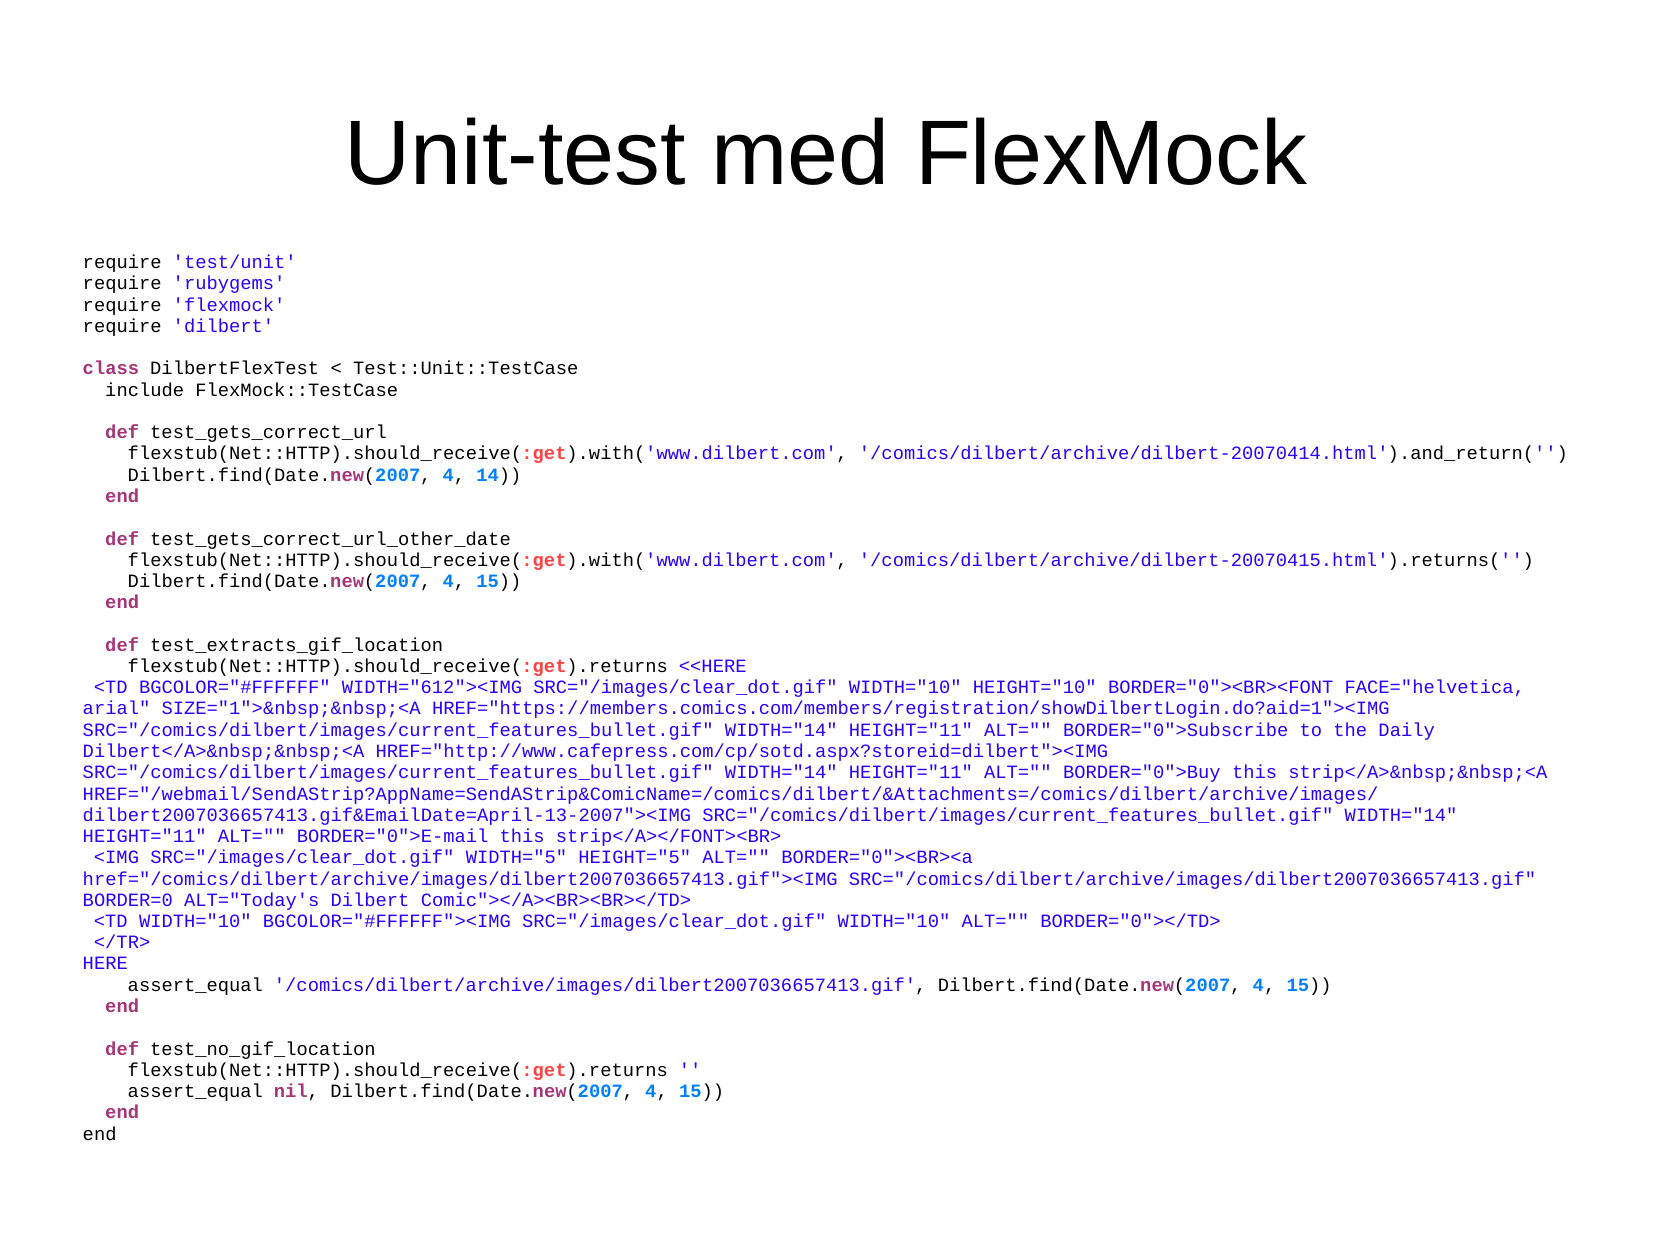

# Unit-test med FlexMock
require 'test/unit'
require 'rubygems'
require 'flexmock'
require 'dilbert'
class DilbertFlexTest < Test::Unit::TestCase
 include FlexMock::TestCase
 def test_gets_correct_url
 flexstub(Net::HTTP).should_receive(:get).with('www.dilbert.com', '/comics/dilbert/archive/dilbert-20070414.html').and_return('')
 Dilbert.find(Date.new(2007, 4, 14))
 end
 def test_gets_correct_url_other_date
 flexstub(Net::HTTP).should_receive(:get).with('www.dilbert.com', '/comics/dilbert/archive/dilbert-20070415.html').returns('')
 Dilbert.find(Date.new(2007, 4, 15))
 end
 def test_extracts_gif_location
 flexstub(Net::HTTP).should_receive(:get).returns <<HERE
 <TD BGCOLOR="#FFFFFF" WIDTH="612"><IMG SRC="/images/clear_dot.gif" WIDTH="10" HEIGHT="10" BORDER="0"><BR><FONT FACE="helvetica, arial" SIZE="1">&nbsp;&nbsp;<A HREF="https://members.comics.com/members/registration/showDilbertLogin.do?aid=1"><IMG SRC="/comics/dilbert/images/current_features_bullet.gif" WIDTH="14" HEIGHT="11" ALT="" BORDER="0">Subscribe to the Daily Dilbert</A>&nbsp;&nbsp;<A HREF="http://www.cafepress.com/cp/sotd.aspx?storeid=dilbert"><IMG SRC="/comics/dilbert/images/current_features_bullet.gif" WIDTH="14" HEIGHT="11" ALT="" BORDER="0">Buy this strip</A>&nbsp;&nbsp;<A HREF="/webmail/SendAStrip?AppName=SendAStrip&ComicName=/comics/dilbert/&Attachments=/comics/dilbert/archive/images/dilbert2007036657413.gif&EmailDate=April-13-2007"><IMG SRC="/comics/dilbert/images/current_features_bullet.gif" WIDTH="14" HEIGHT="11" ALT="" BORDER="0">E-mail this strip</A></FONT><BR>
 <IMG SRC="/images/clear_dot.gif" WIDTH="5" HEIGHT="5" ALT="" BORDER="0"><BR><a href="/comics/dilbert/archive/images/dilbert2007036657413.gif"><IMG SRC="/comics/dilbert/archive/images/dilbert2007036657413.gif" BORDER=0 ALT="Today's Dilbert Comic"></A><BR><BR></TD>
 <TD WIDTH="10" BGCOLOR="#FFFFFF"><IMG SRC="/images/clear_dot.gif" WIDTH="10" ALT="" BORDER="0"></TD>
 </TR>
HERE
 assert_equal '/comics/dilbert/archive/images/dilbert2007036657413.gif', Dilbert.find(Date.new(2007, 4, 15))
 end
 def test_no_gif_location
 flexstub(Net::HTTP).should_receive(:get).returns ''
 assert_equal nil, Dilbert.find(Date.new(2007, 4, 15))
 end
end